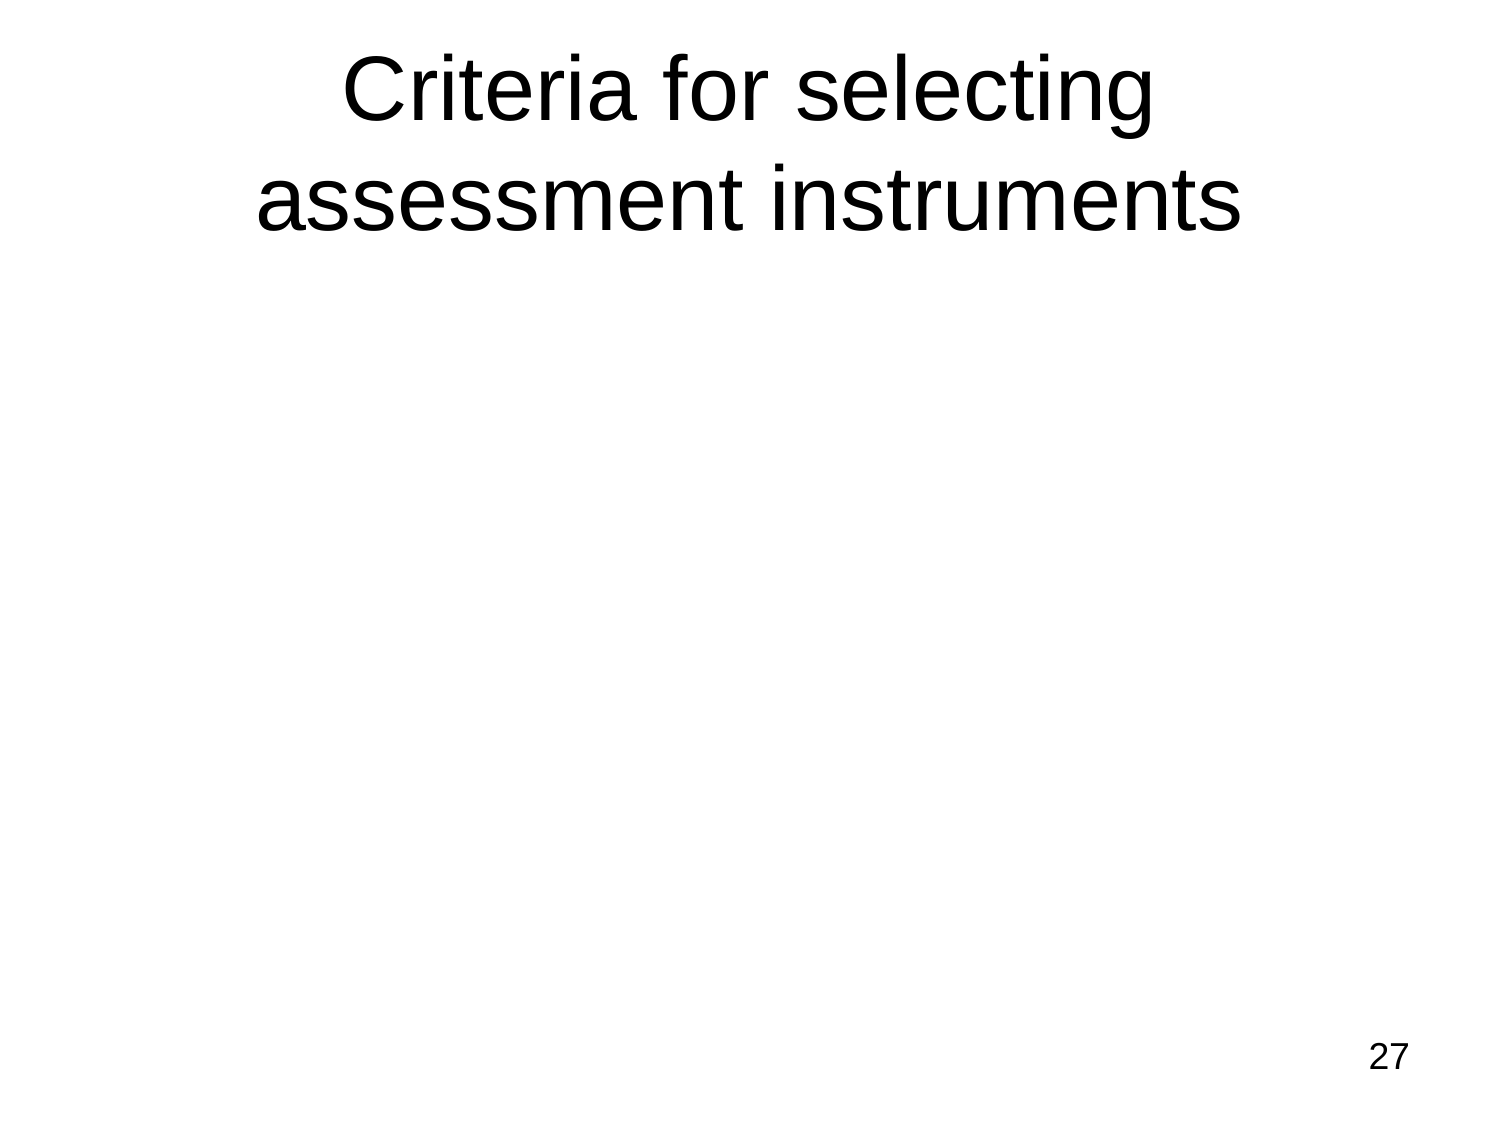

# Criteria for selecting assessment instruments
27